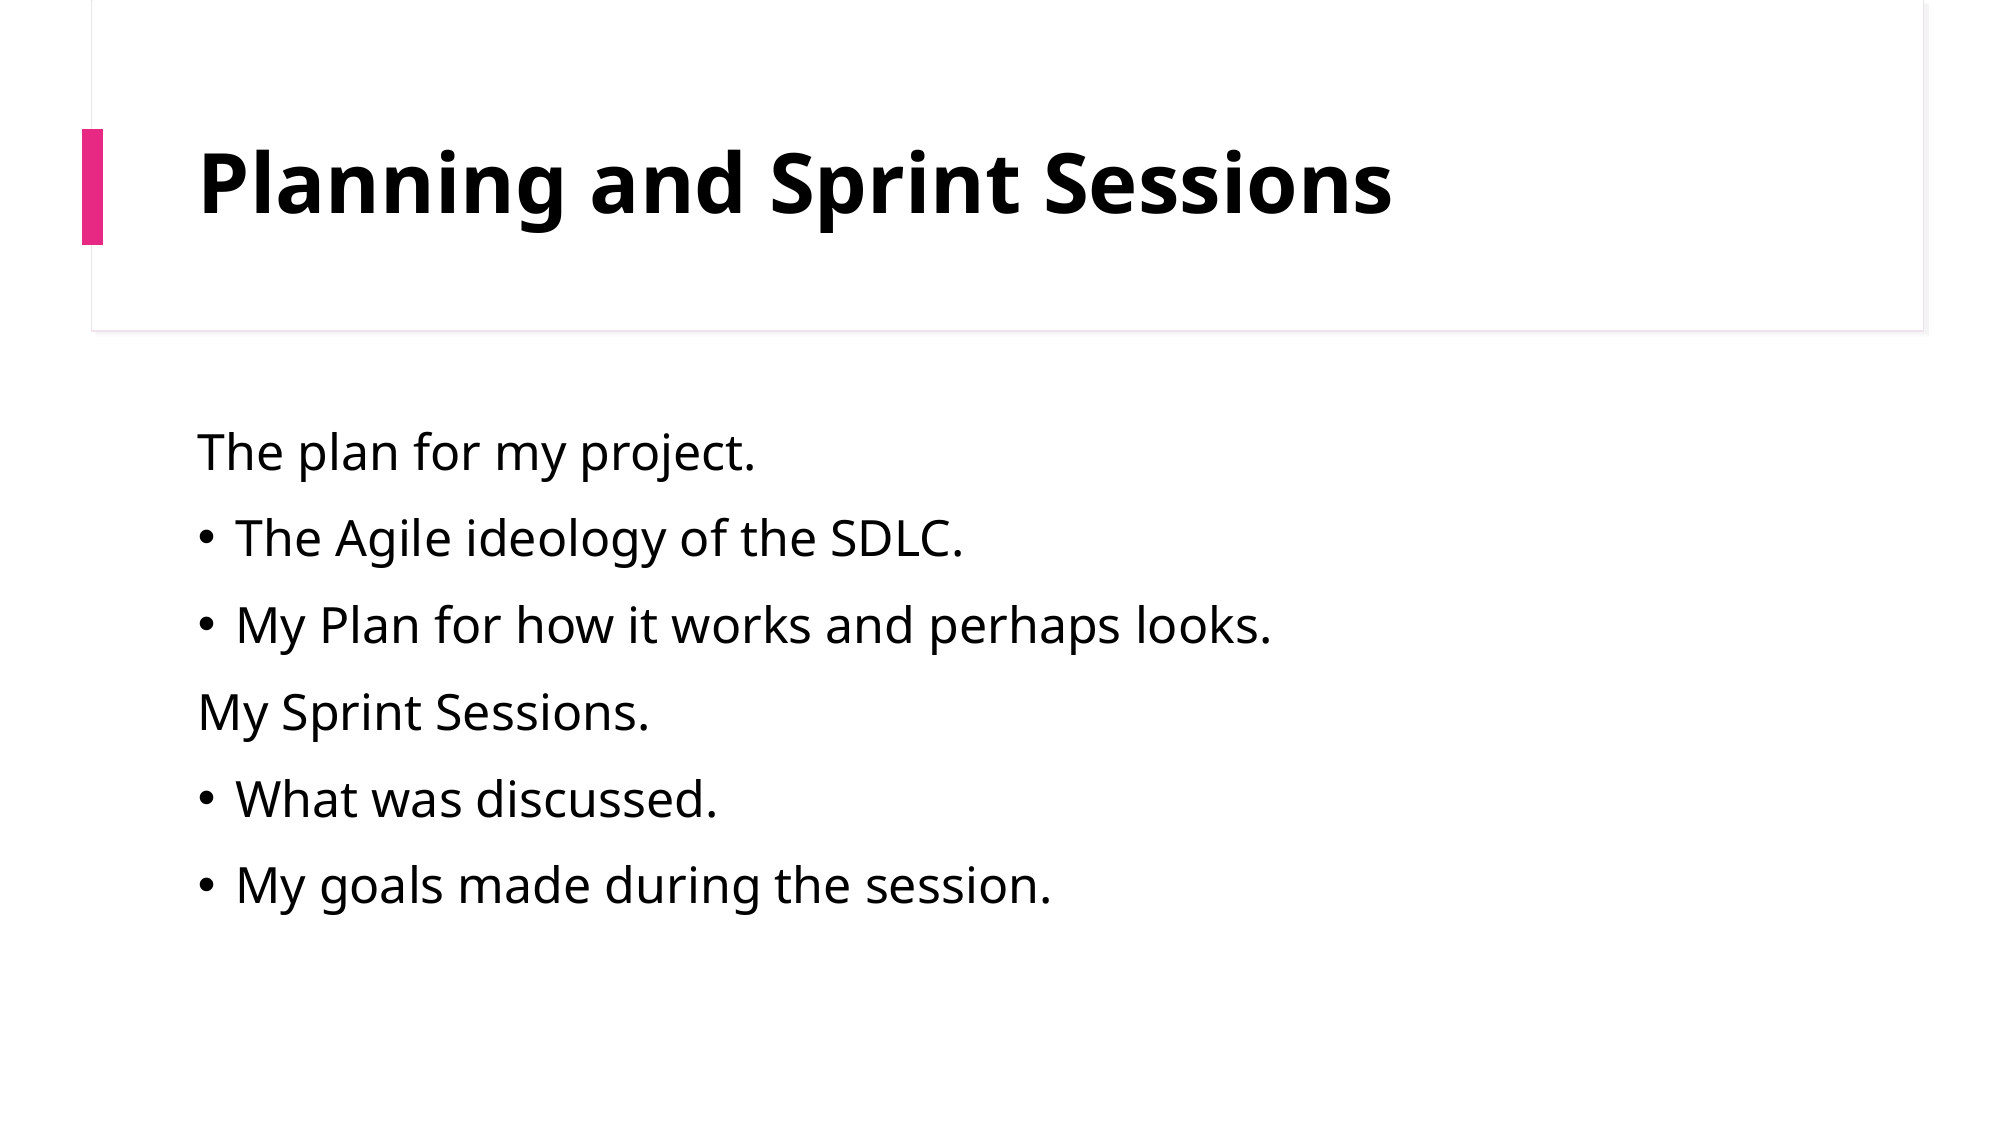

# Planning and Sprint Sessions
The plan for my project.
The Agile ideology of the SDLC.
My Plan for how it works and perhaps looks.
My Sprint Sessions.
What was discussed.
My goals made during the session.